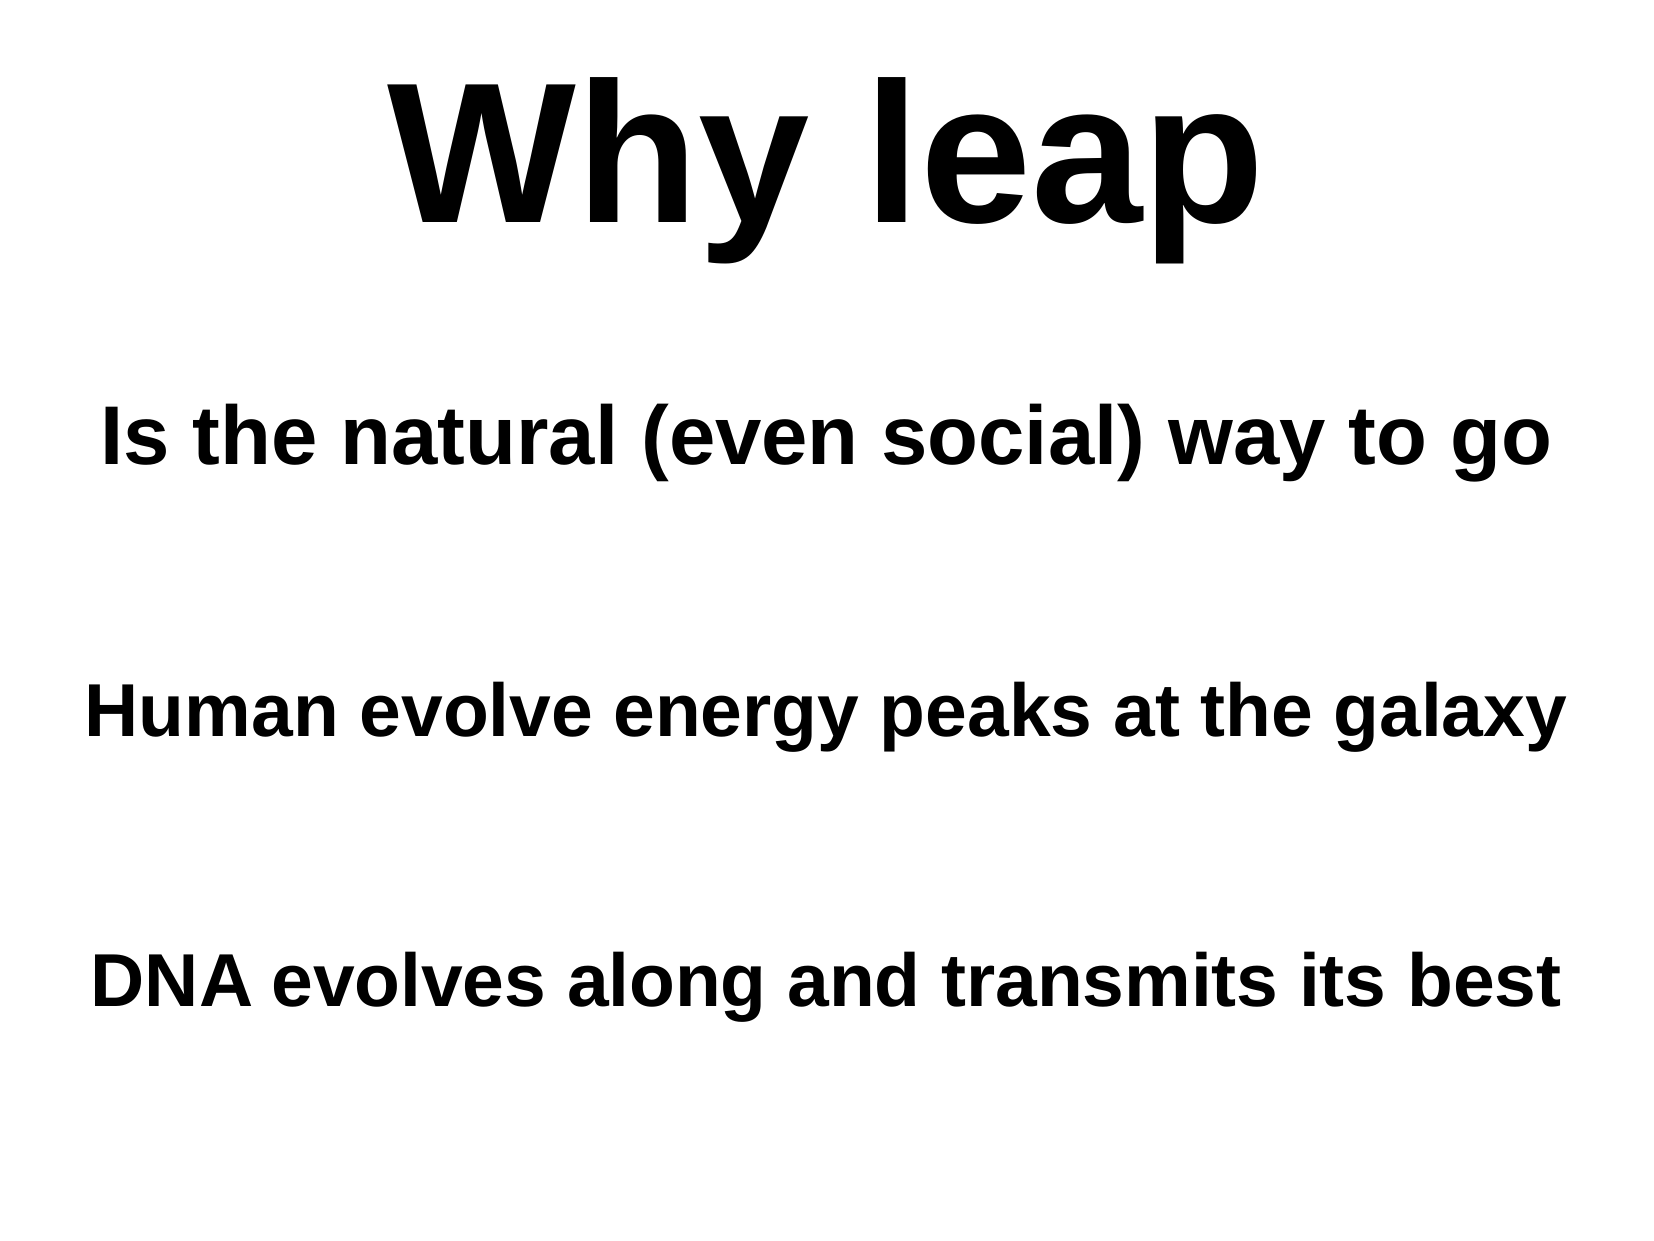

# Why leap
Is the natural (even social) way to go
Human evolve energy peaks at the galaxy
DNA evolves along and transmits its best